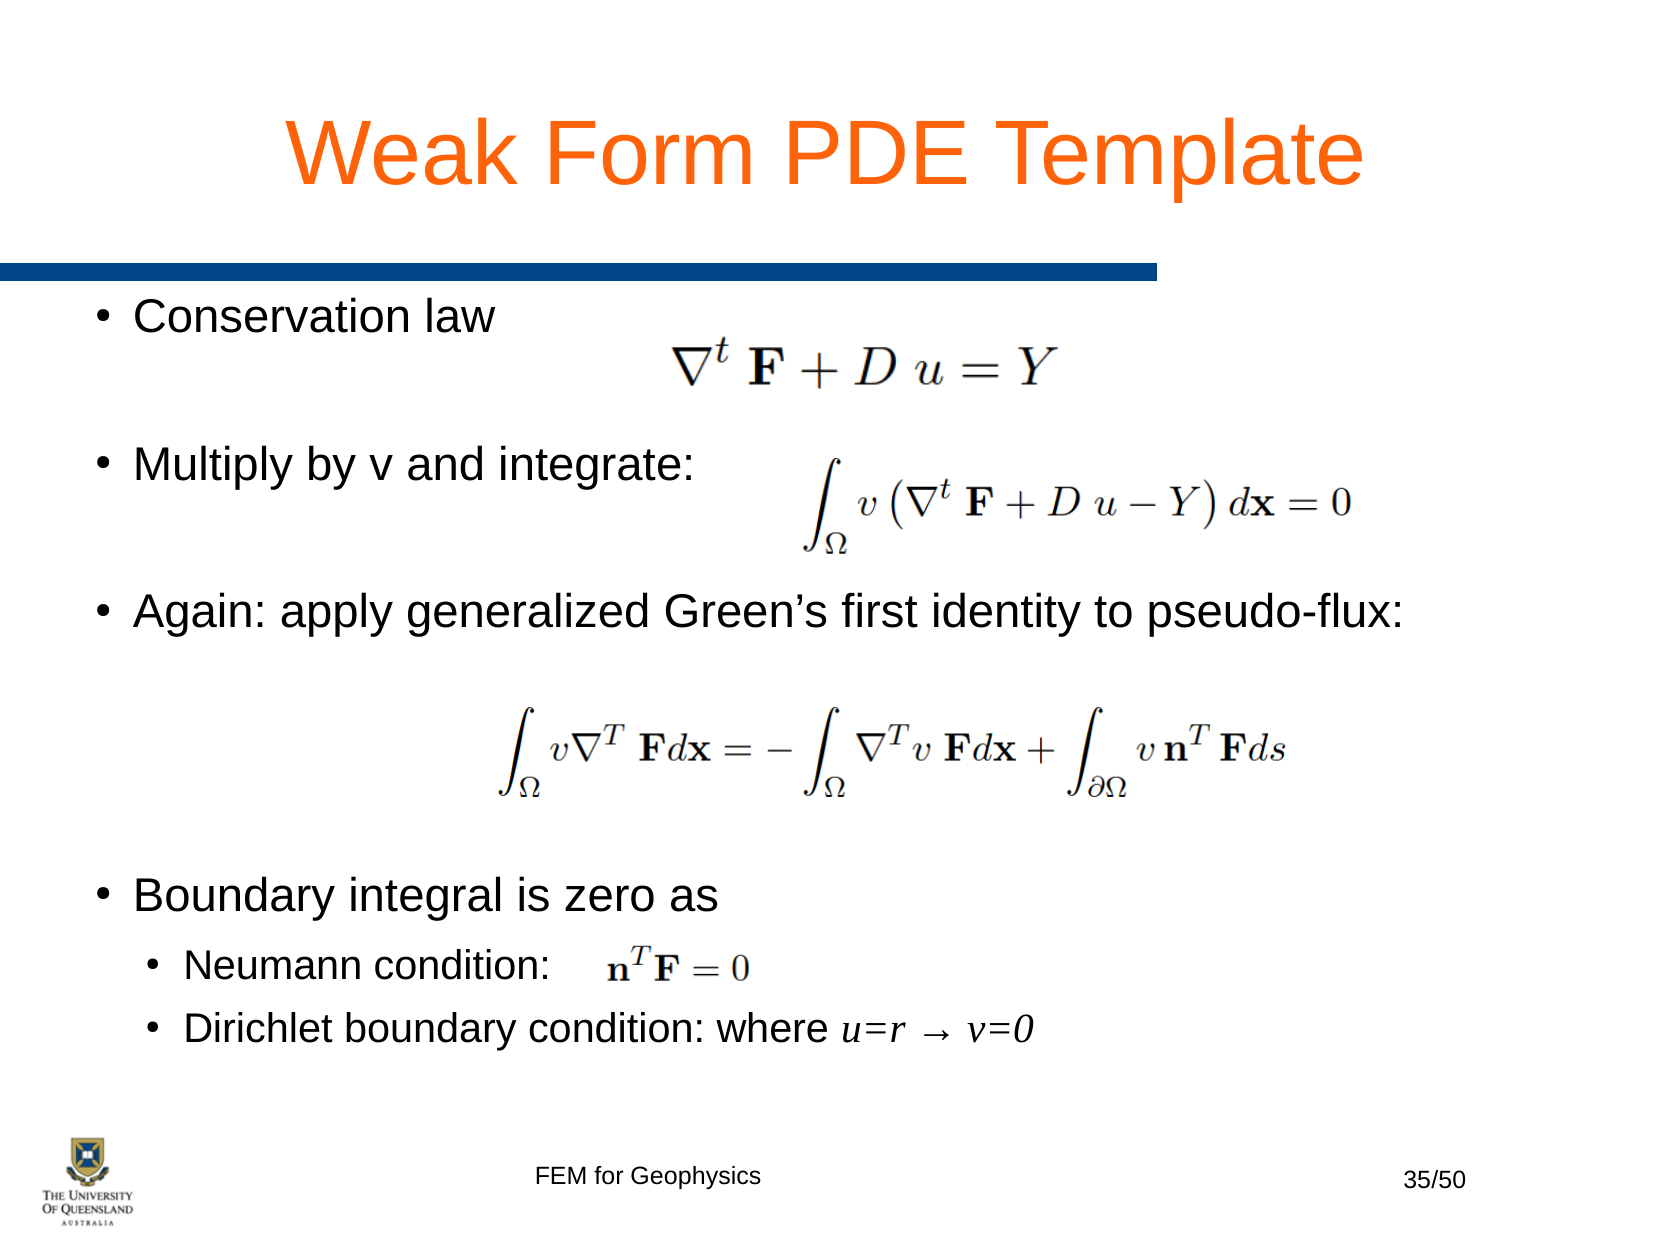

# Weak Form PDE Template
Conservation law
Multiply by v and integrate:
Again: apply generalized Green’s first identity to pseudo-flux:
Boundary integral is zero as
Neumann condition:
Dirichlet boundary condition: where u=r → v=0